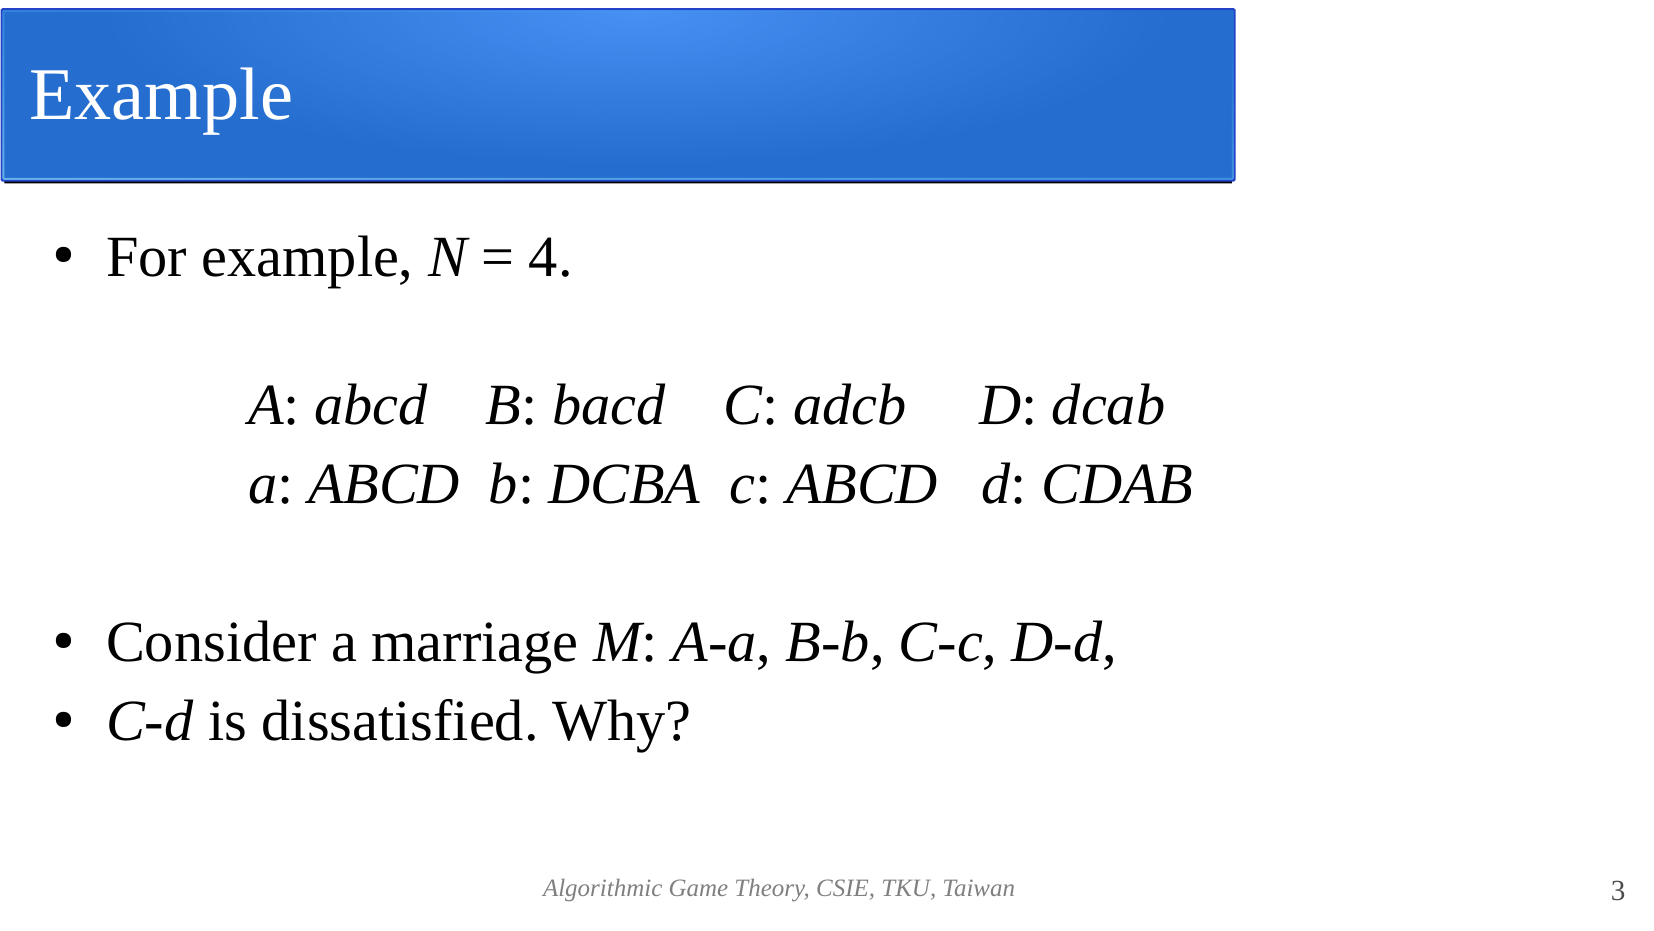

# Example
For example, N = 4.
A: abcd B: bacd C: adcb D: dcab
a: ABCD b: DCBA c: ABCD d: CDAB
Consider a marriage M: A-a, B-b, C-c, D-d,
C-d is dissatisfied. Why?
Algorithmic Game Theory, CSIE, TKU, Taiwan
3